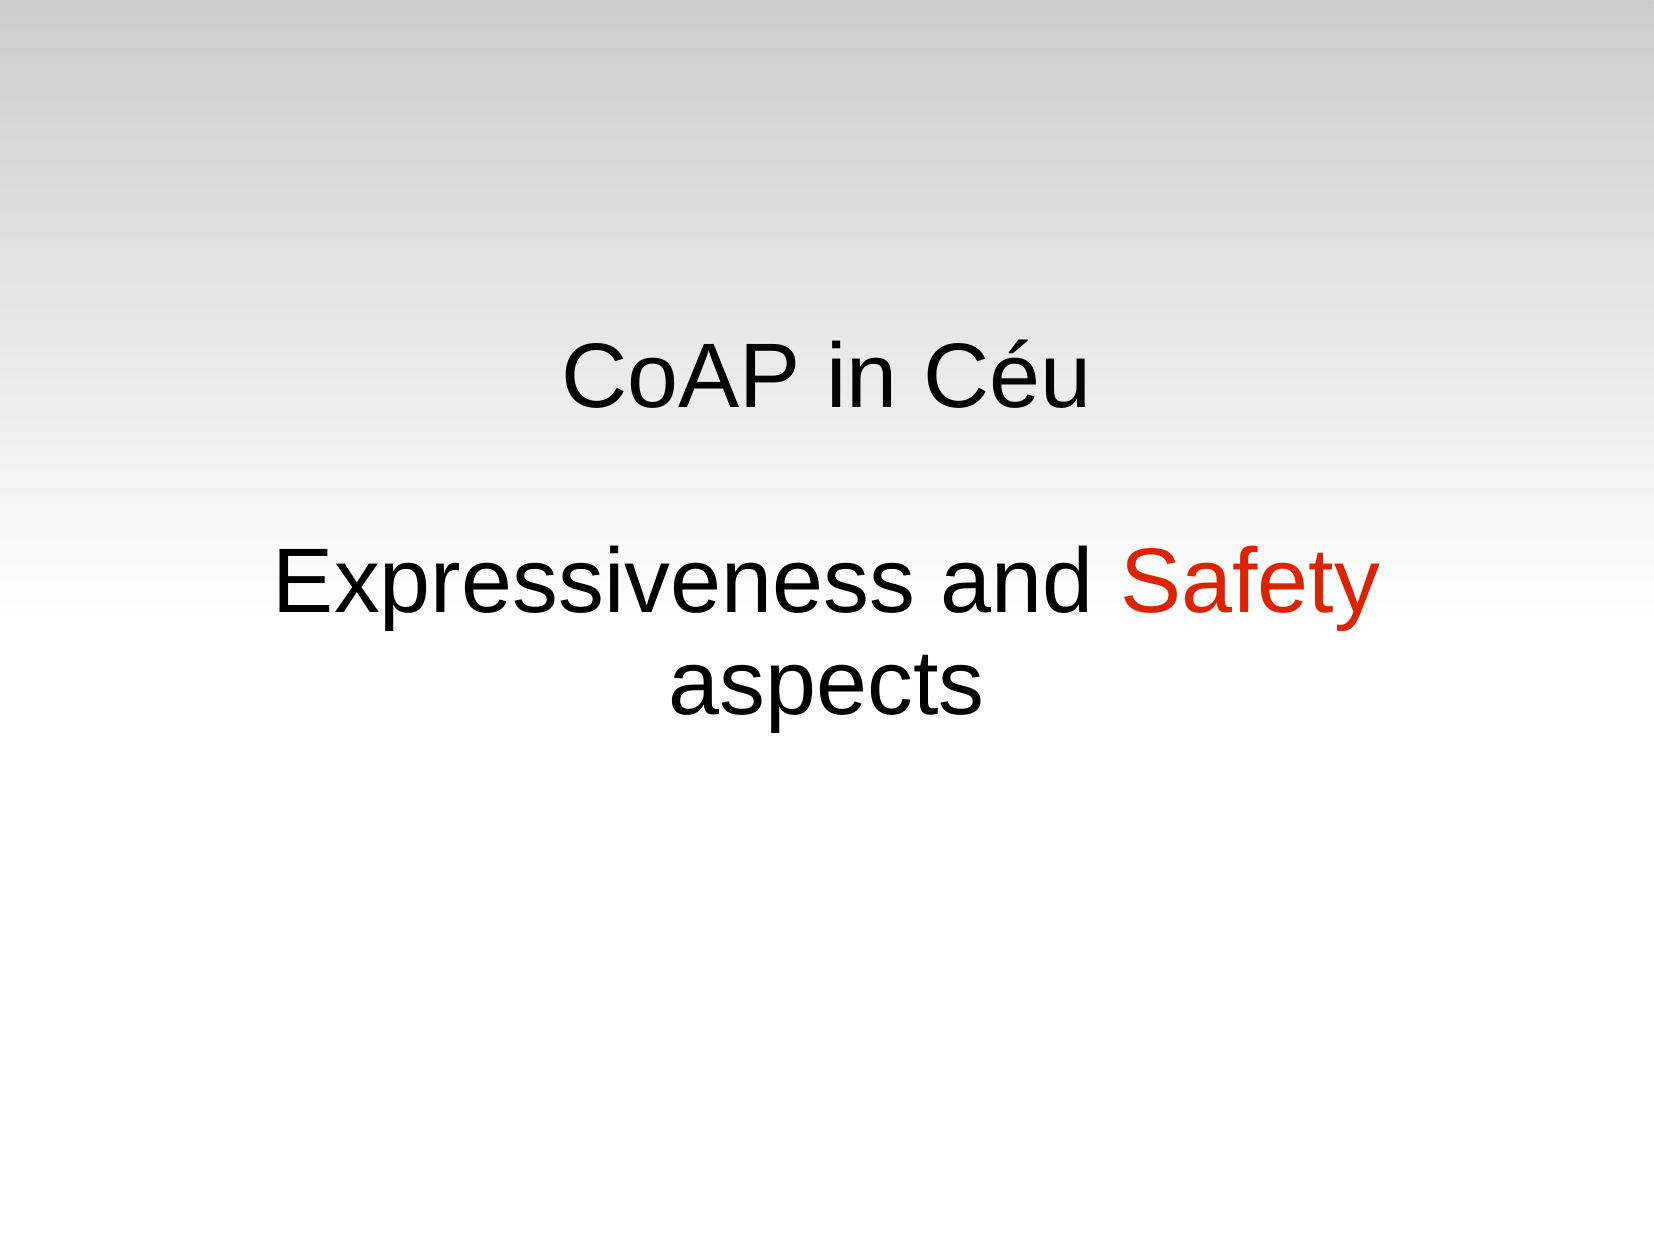

# CoAP in Céu
Expressiveness and Safety
aspects